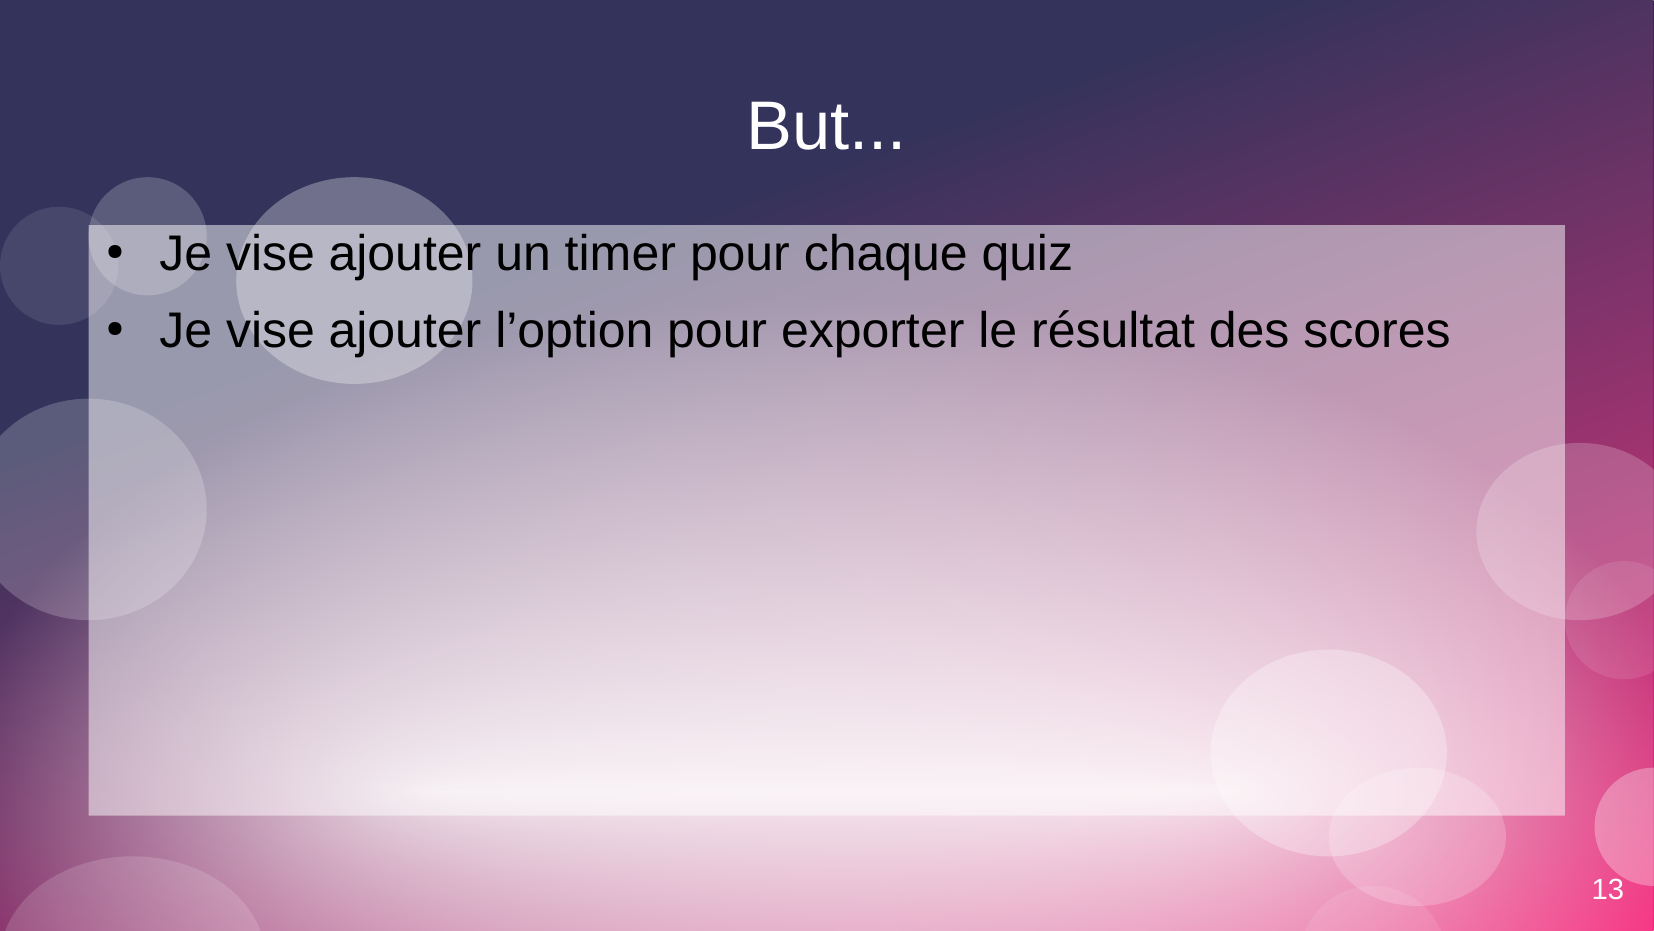

# But...
Je vise ajouter un timer pour chaque quiz
Je vise ajouter l’option pour exporter le résultat des scores
13